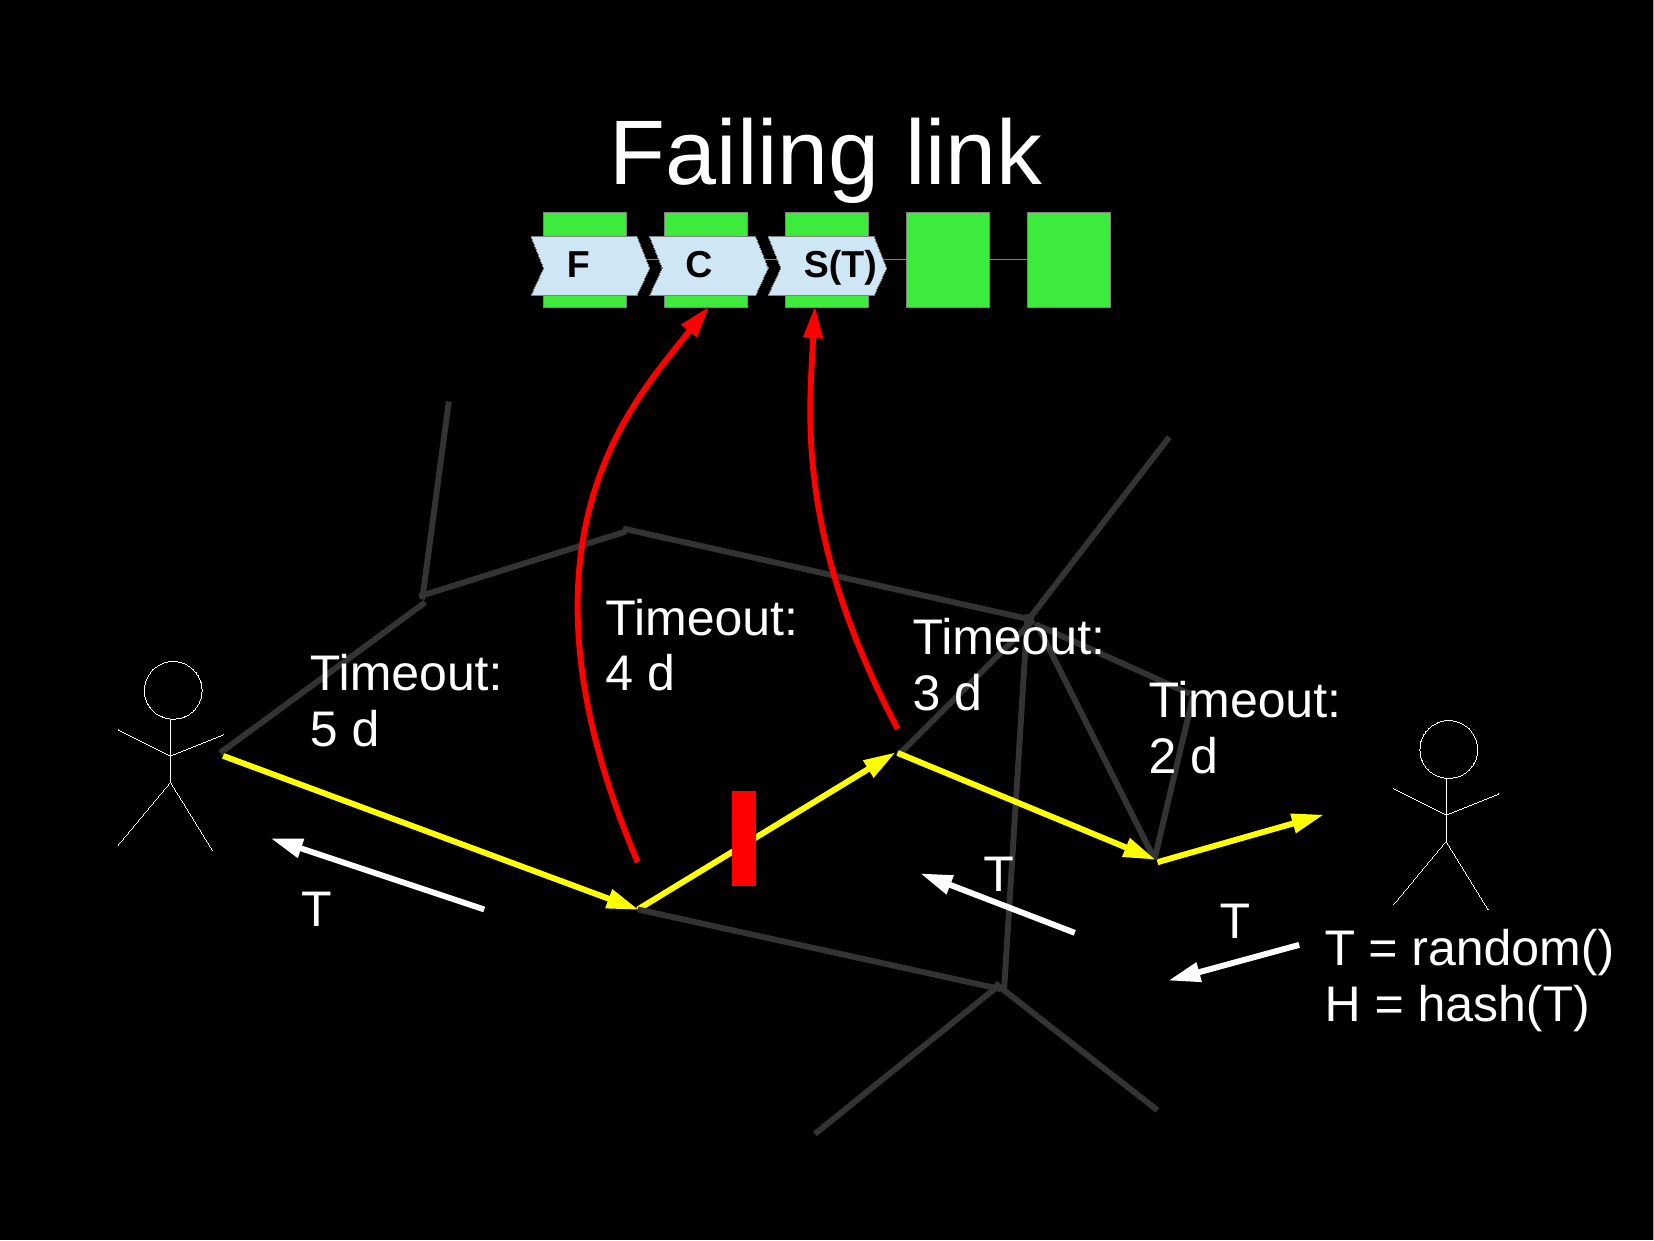

# Failing link
 F
 C
 S(T)
Timeout: 4 d
Timeout: 3 d
Timeout: 5 d
Timeout: 2 d
T
T
T
T = random()
H = hash(T)